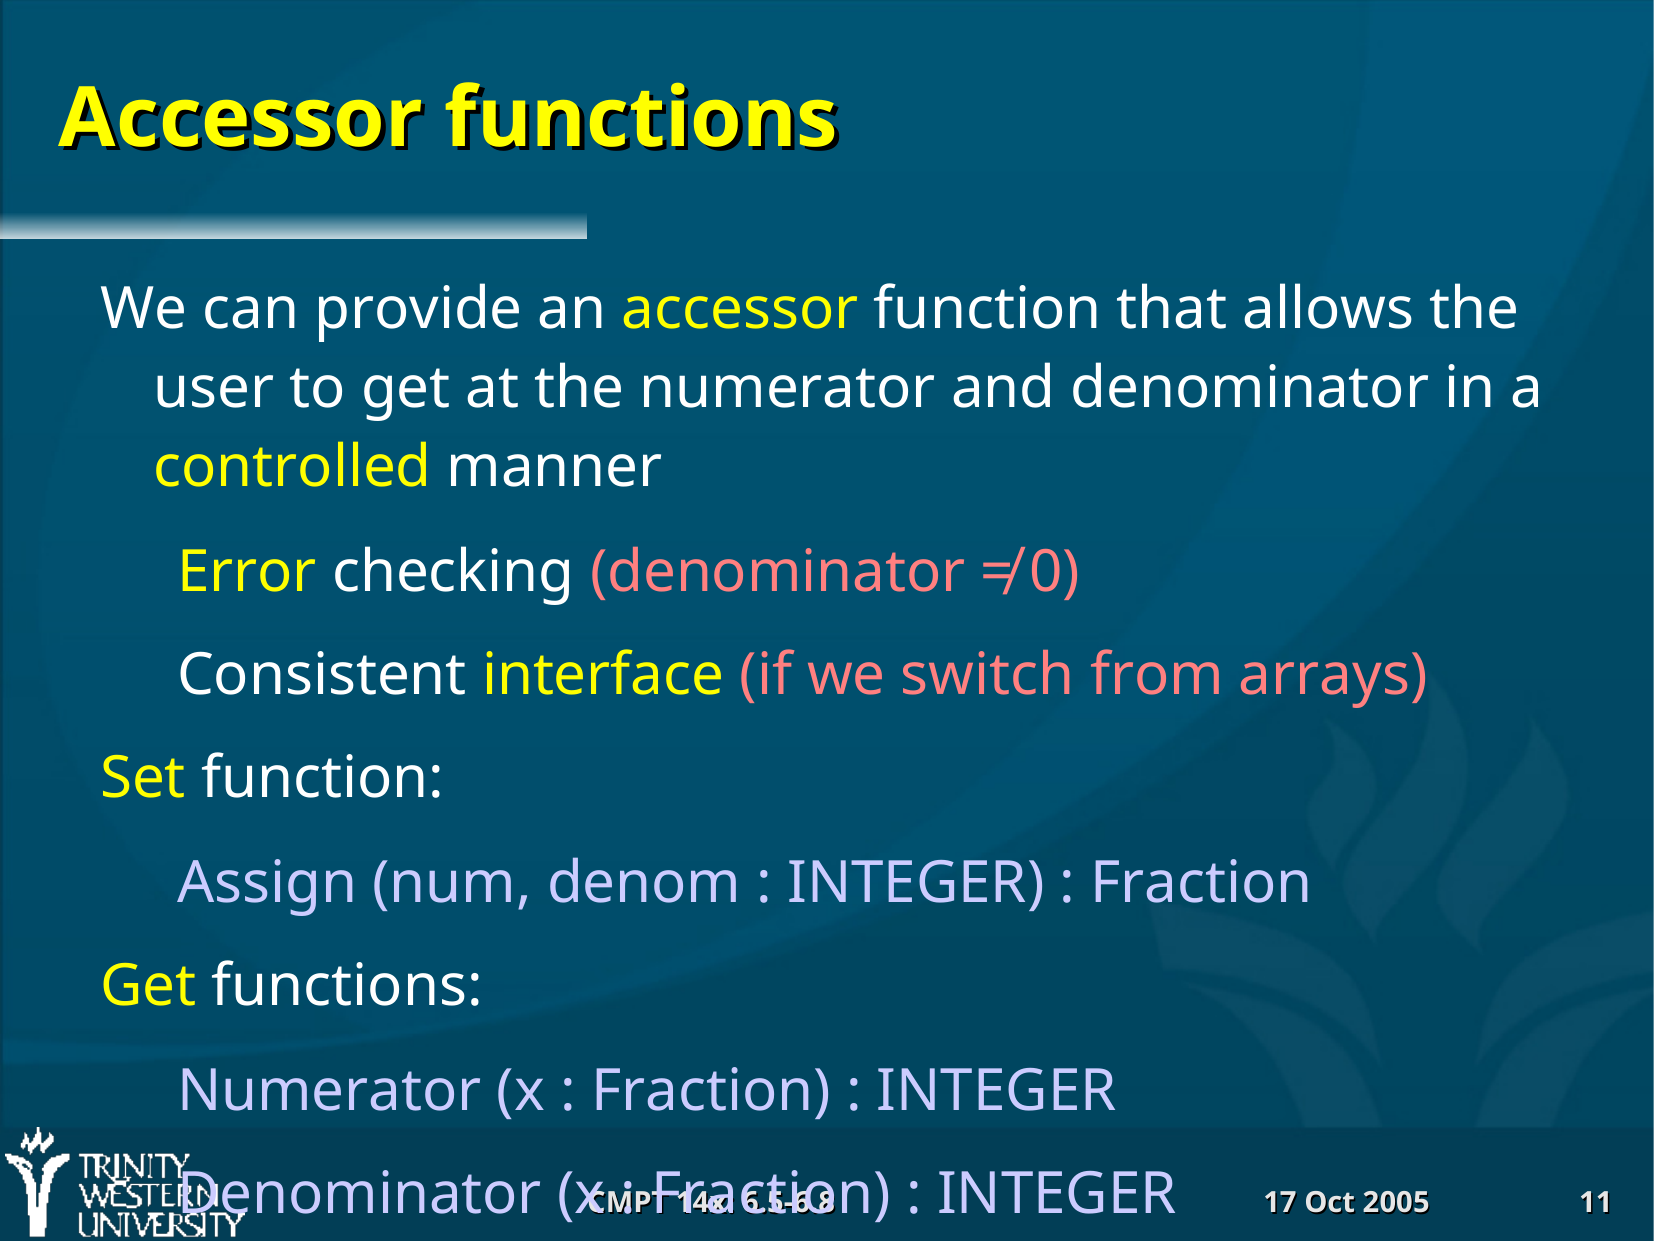

# Accessor functions
We can provide an accessor function that allows the user to get at the numerator and denominator in a controlled manner
Error checking (denominator ≠ 0)
Consistent interface (if we switch from arrays)
Set function:
Assign (num, denom : INTEGER) : Fraction
Get functions:
Numerator (x : Fraction) : INTEGER
Denominator (x : Fraction) : INTEGER
CMPT 14x: 6.5-6.8
17 Oct 2005
11